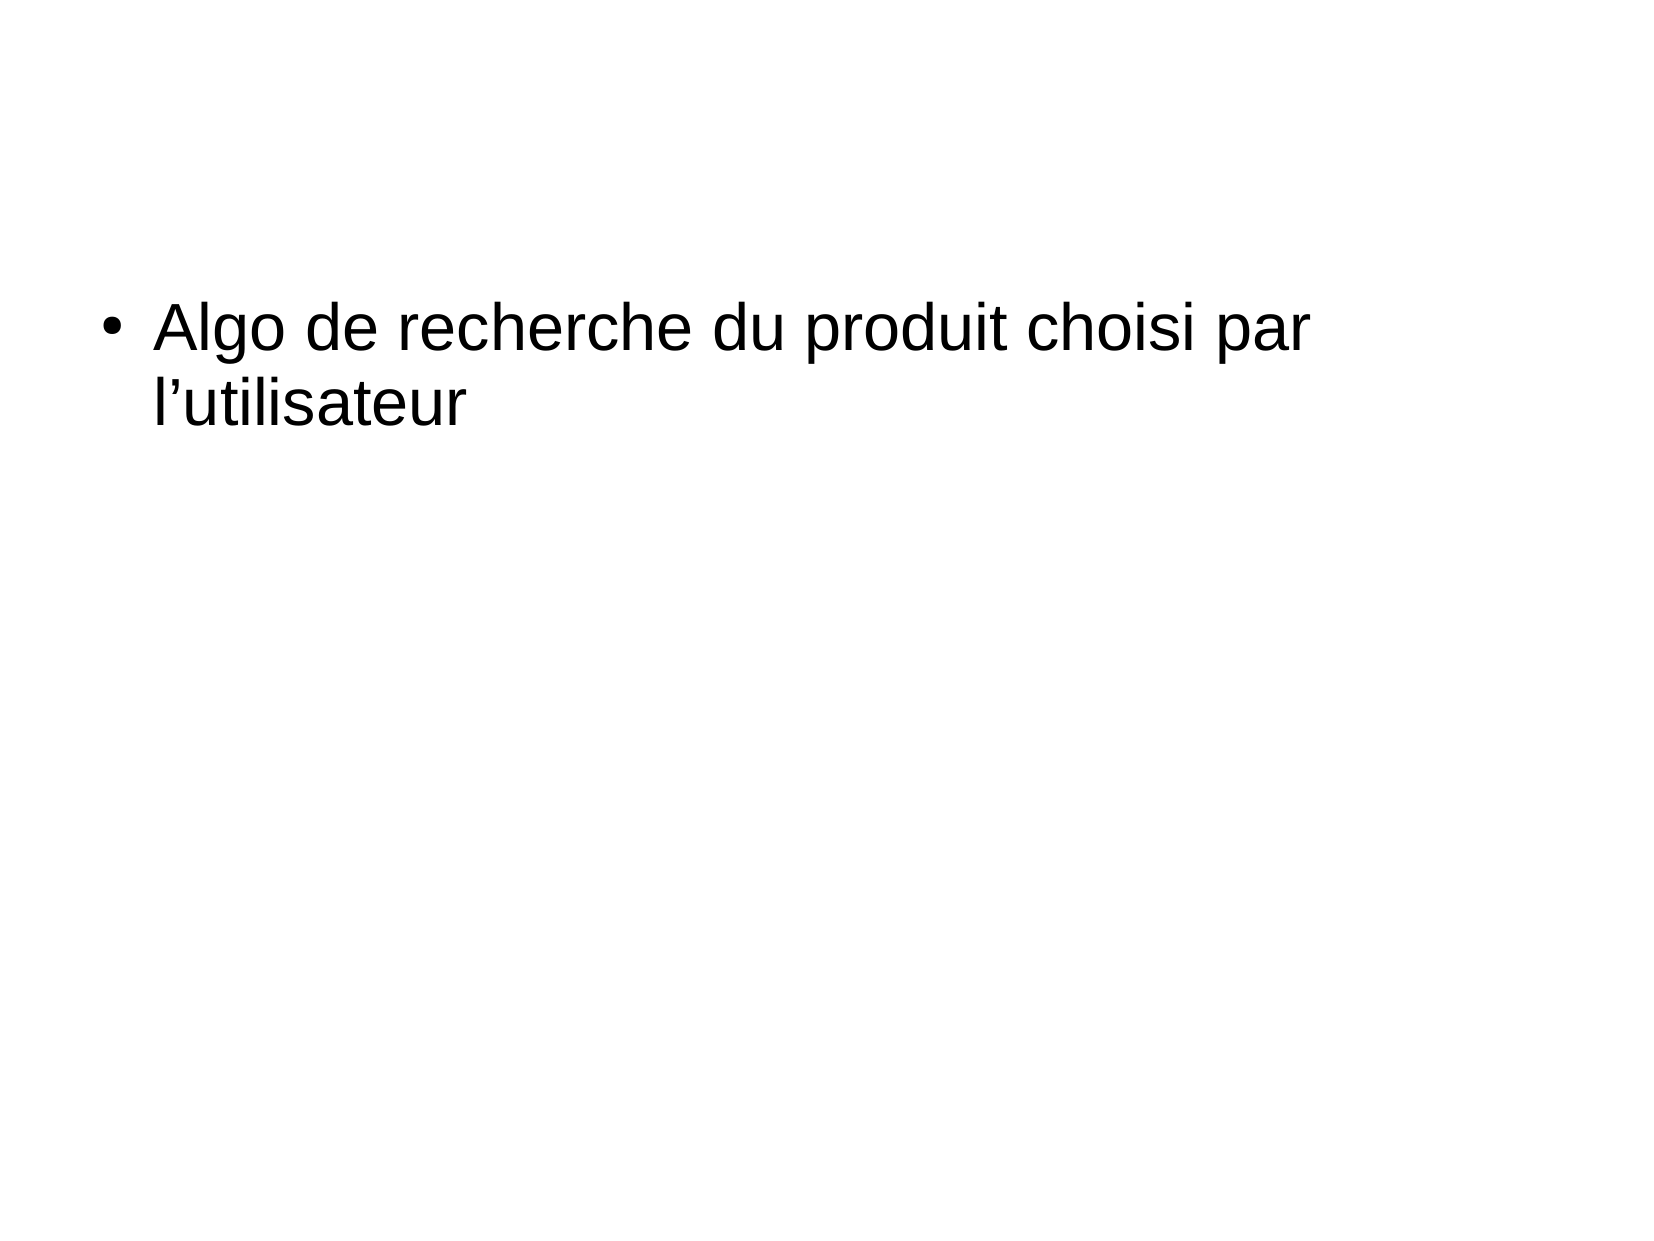

#
Algo de recherche du produit choisi par l’utilisateur